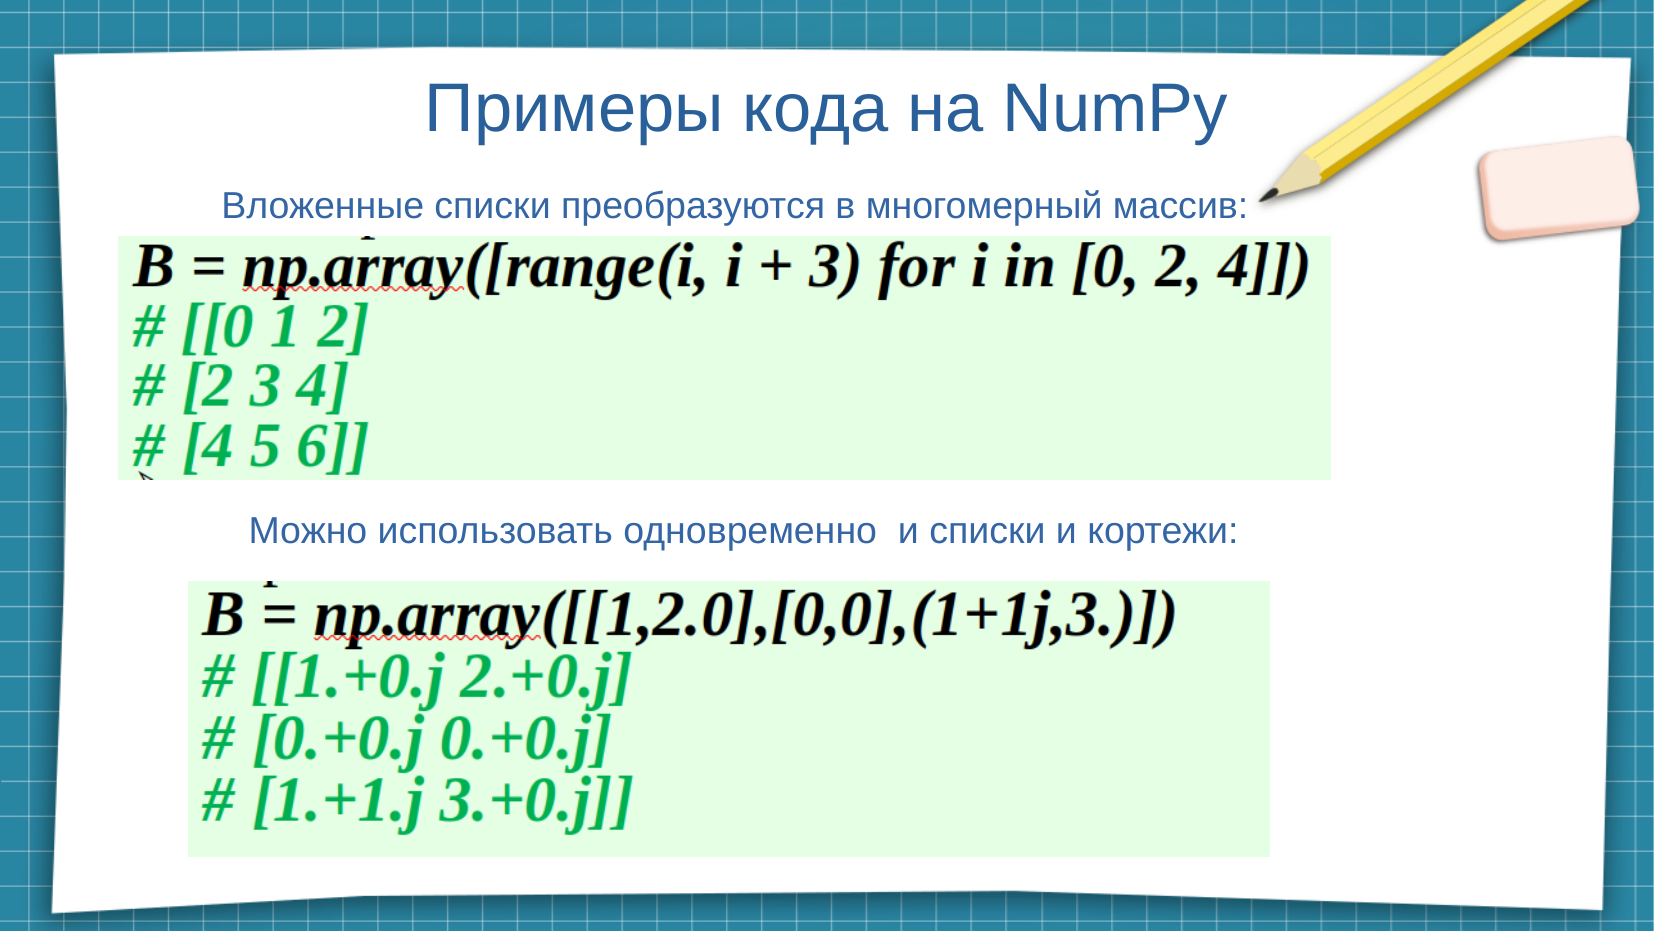

# Примеры кода на NumPy
Вложенные списки преобразуются в многомерный массив:
Можно использовать одновременно и списки и кортежи: